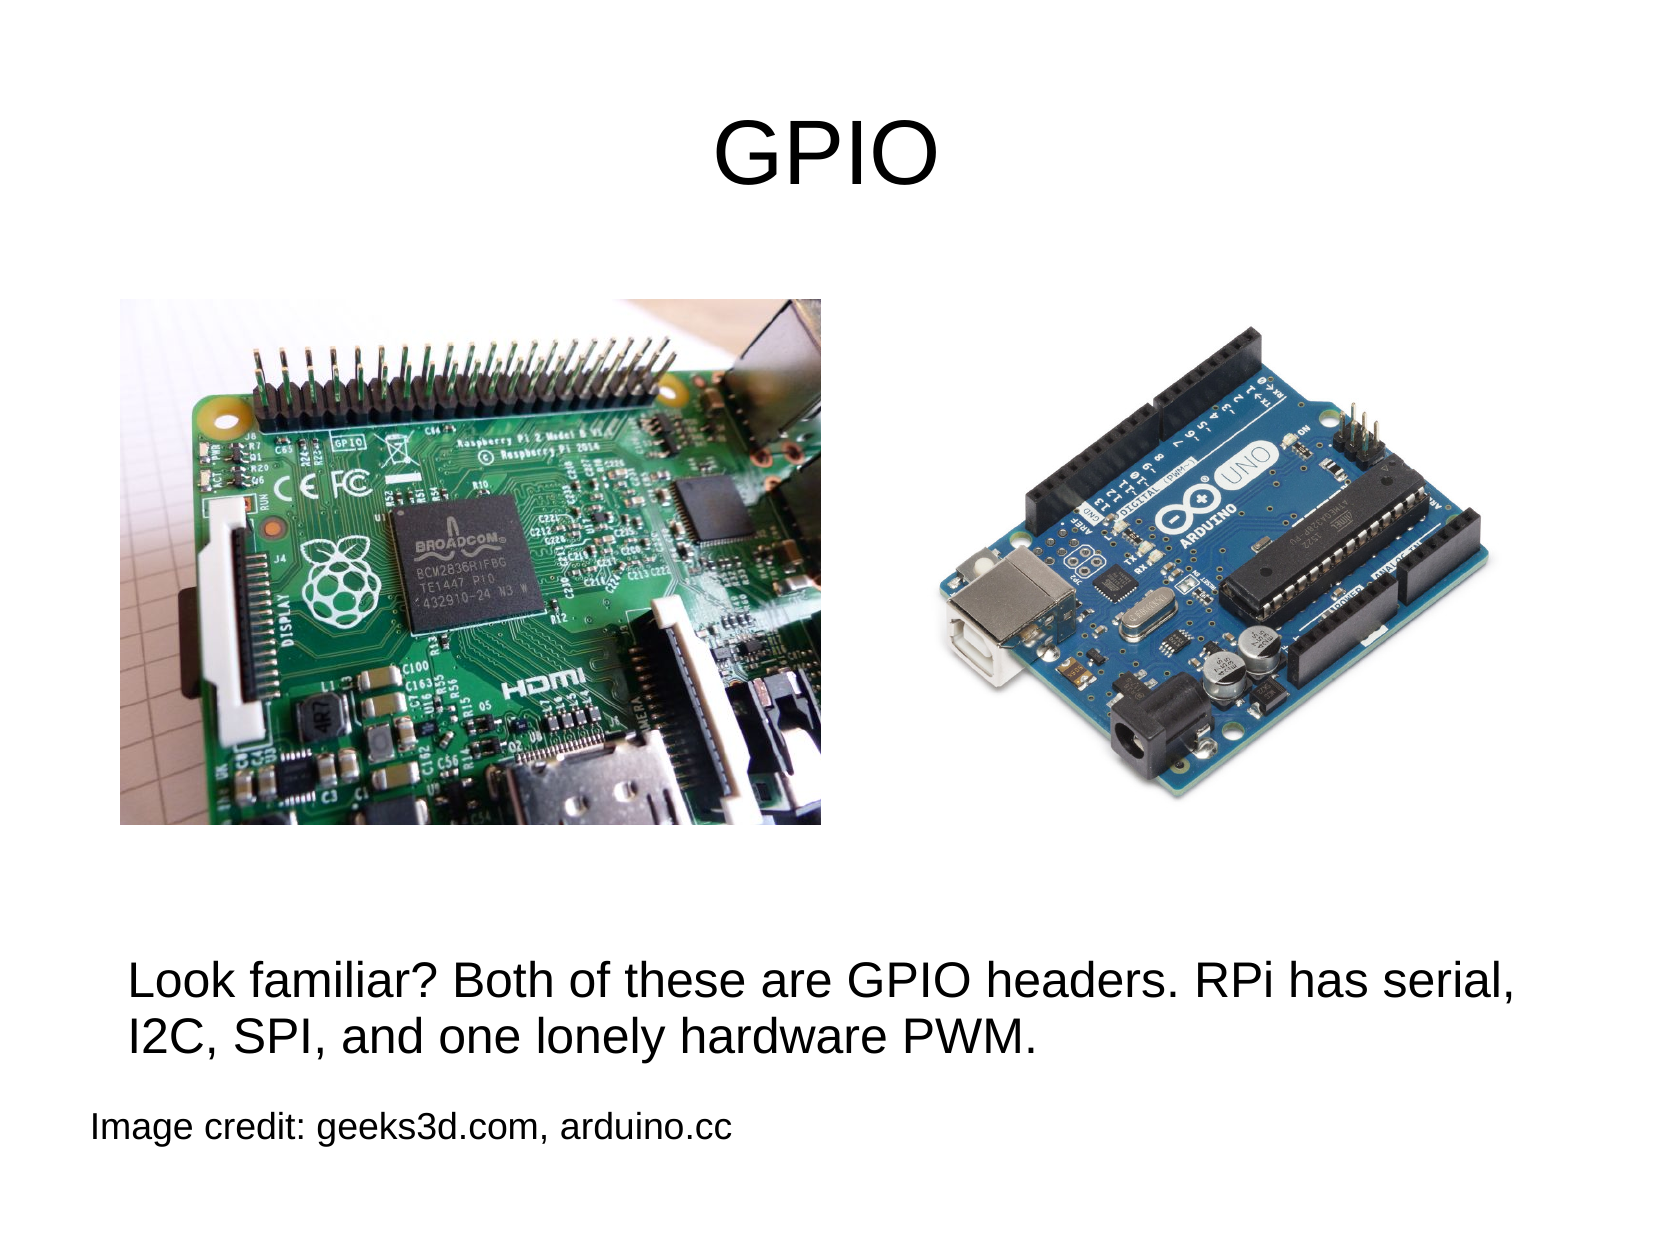

# GPIO
Look familiar? Both of these are GPIO headers. RPi has serial, I2C, SPI, and one lonely hardware PWM.
Image credit: geeks3d.com, arduino.cc